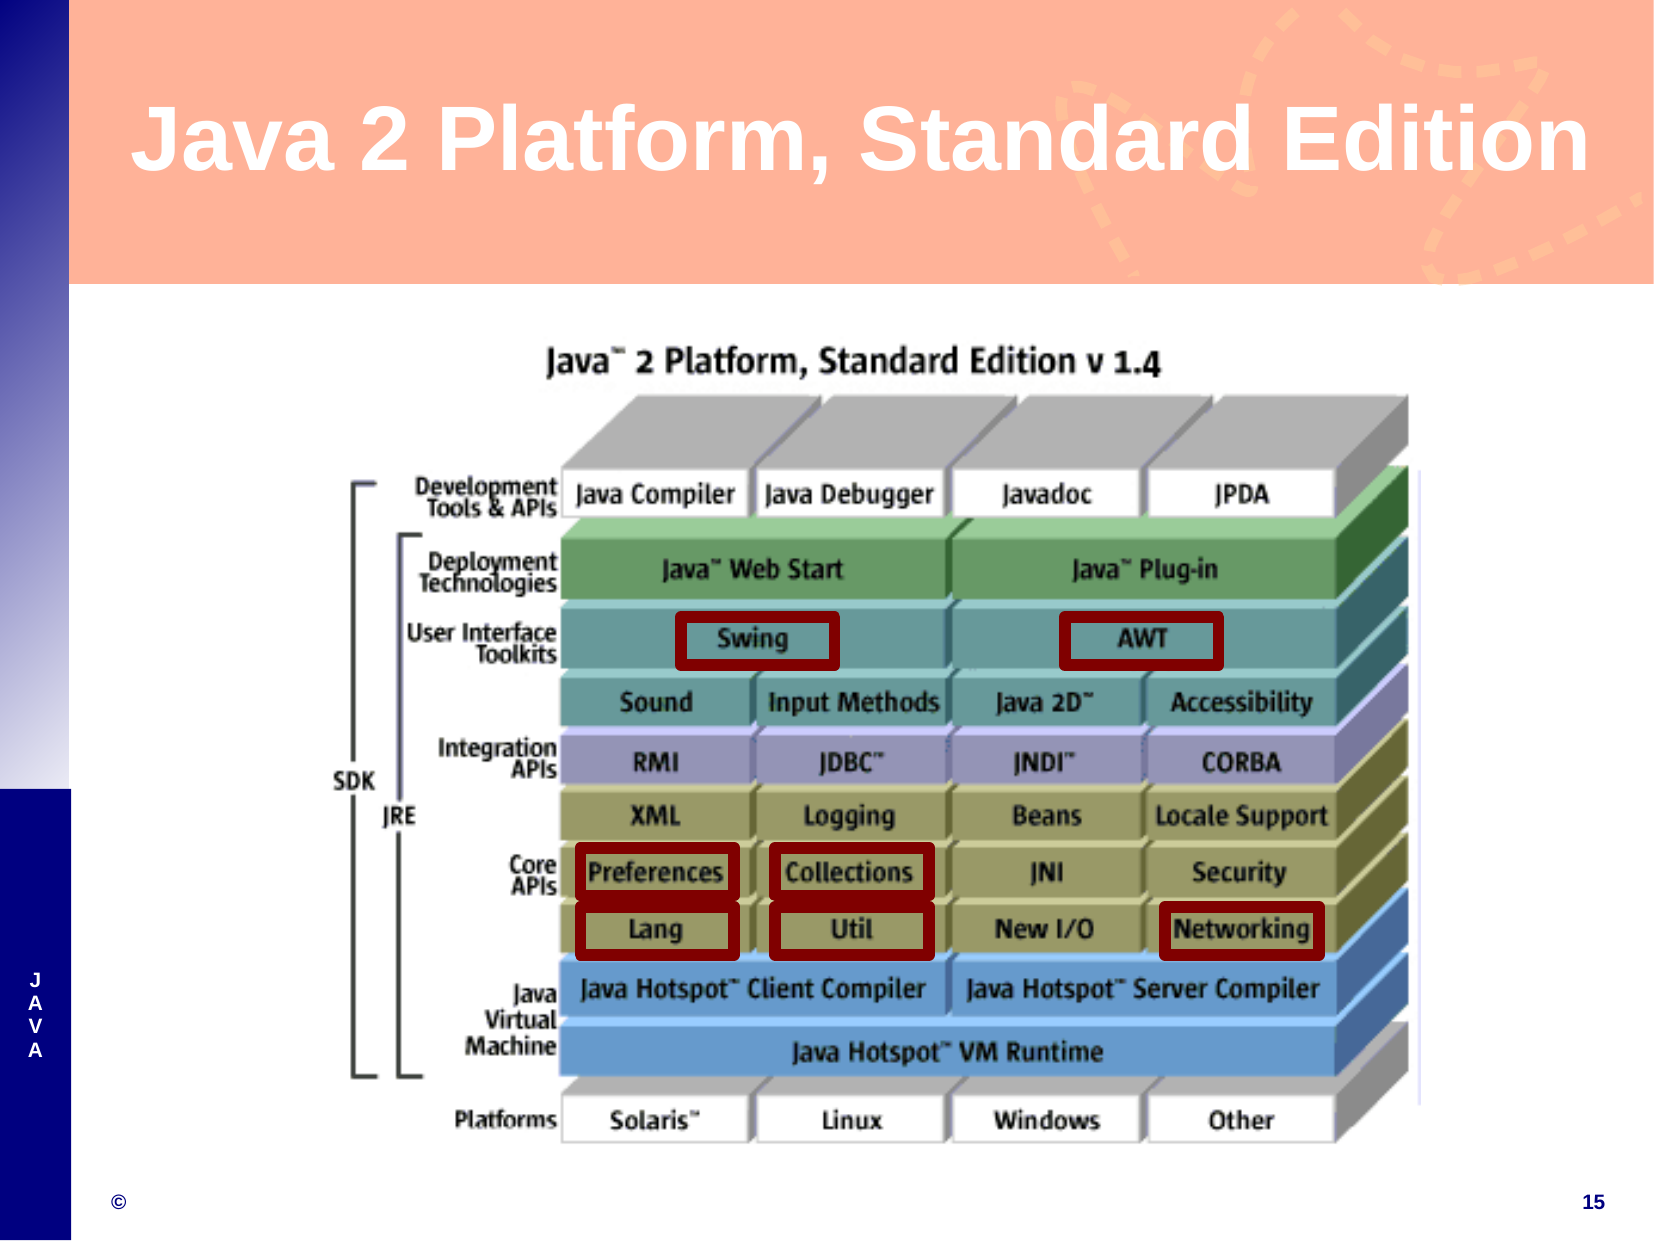

# Java 2 Platform, Standard Edition
J
A
V
A